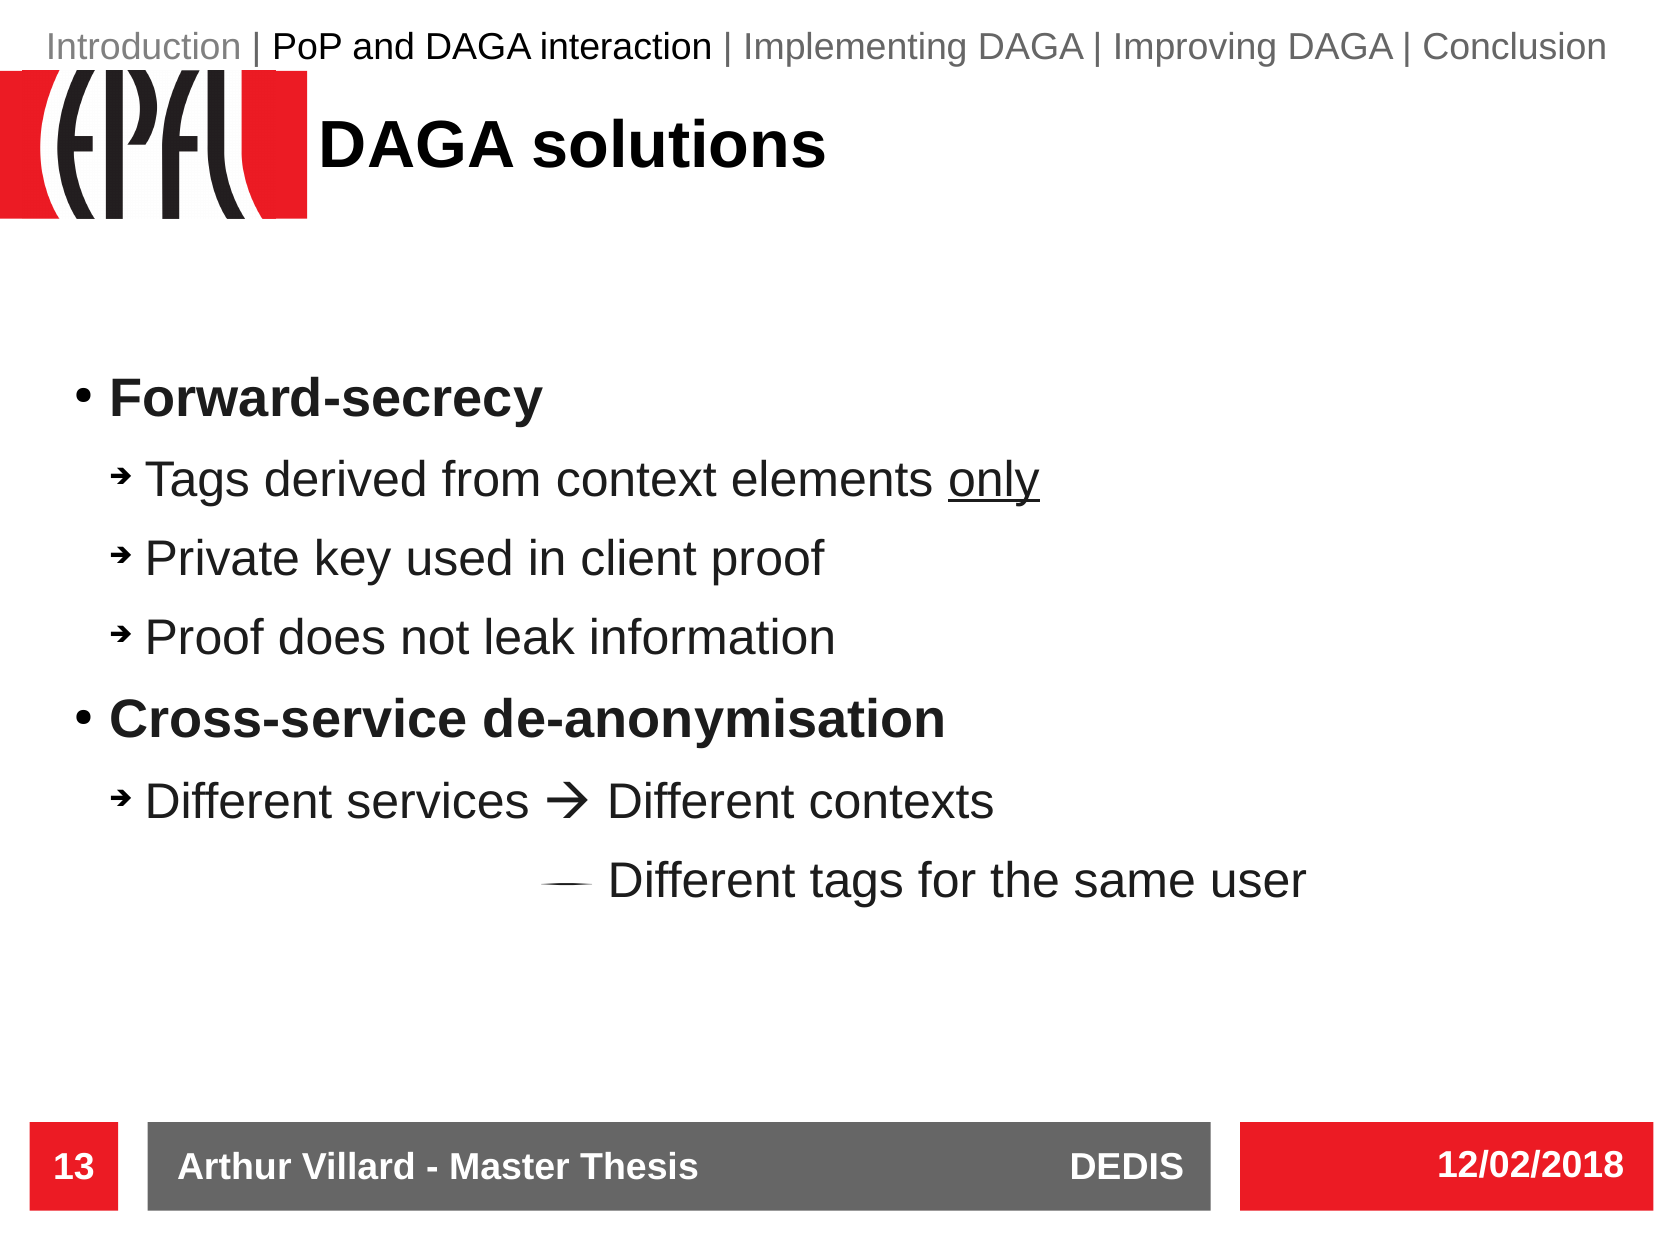

Introduction | PoP and DAGA interaction | Implementing DAGA | Improving DAGA | Conclusion
# DAGA solutions
Forward-secrecy
Tags derived from context elements only
Private key used in client proof
Proof does not leak information
Cross-service de-anonymisation
Different services  Different contexts
 Different tags for the same user
13
Arthur Villard - Master Thesis
12/02/2018